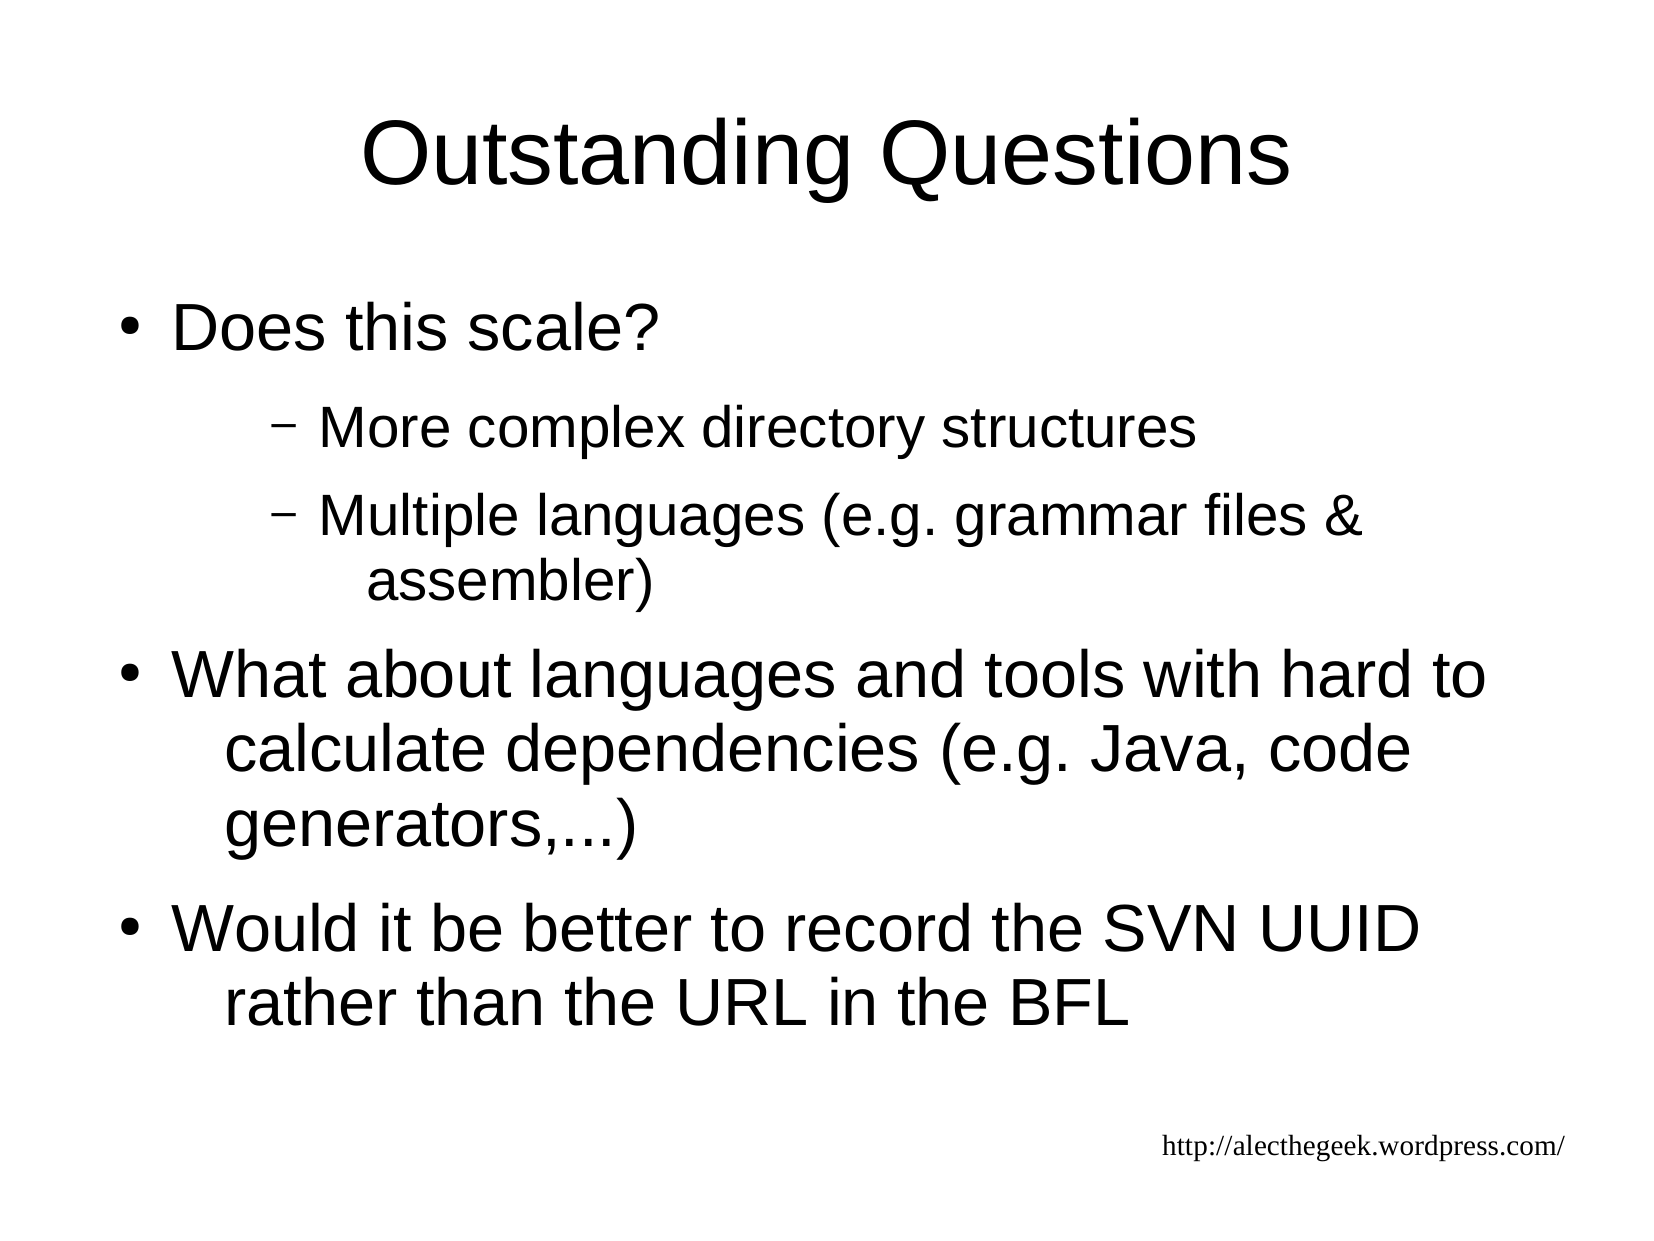

# Outstanding Questions
Does this scale?
More complex directory structures
Multiple languages (e.g. grammar files & assembler)
What about languages and tools with hard to calculate dependencies (e.g. Java, code generators,...)
Would it be better to record the SVN UUID rather than the URL in the BFL
http://alecthegeek.wordpress.com/